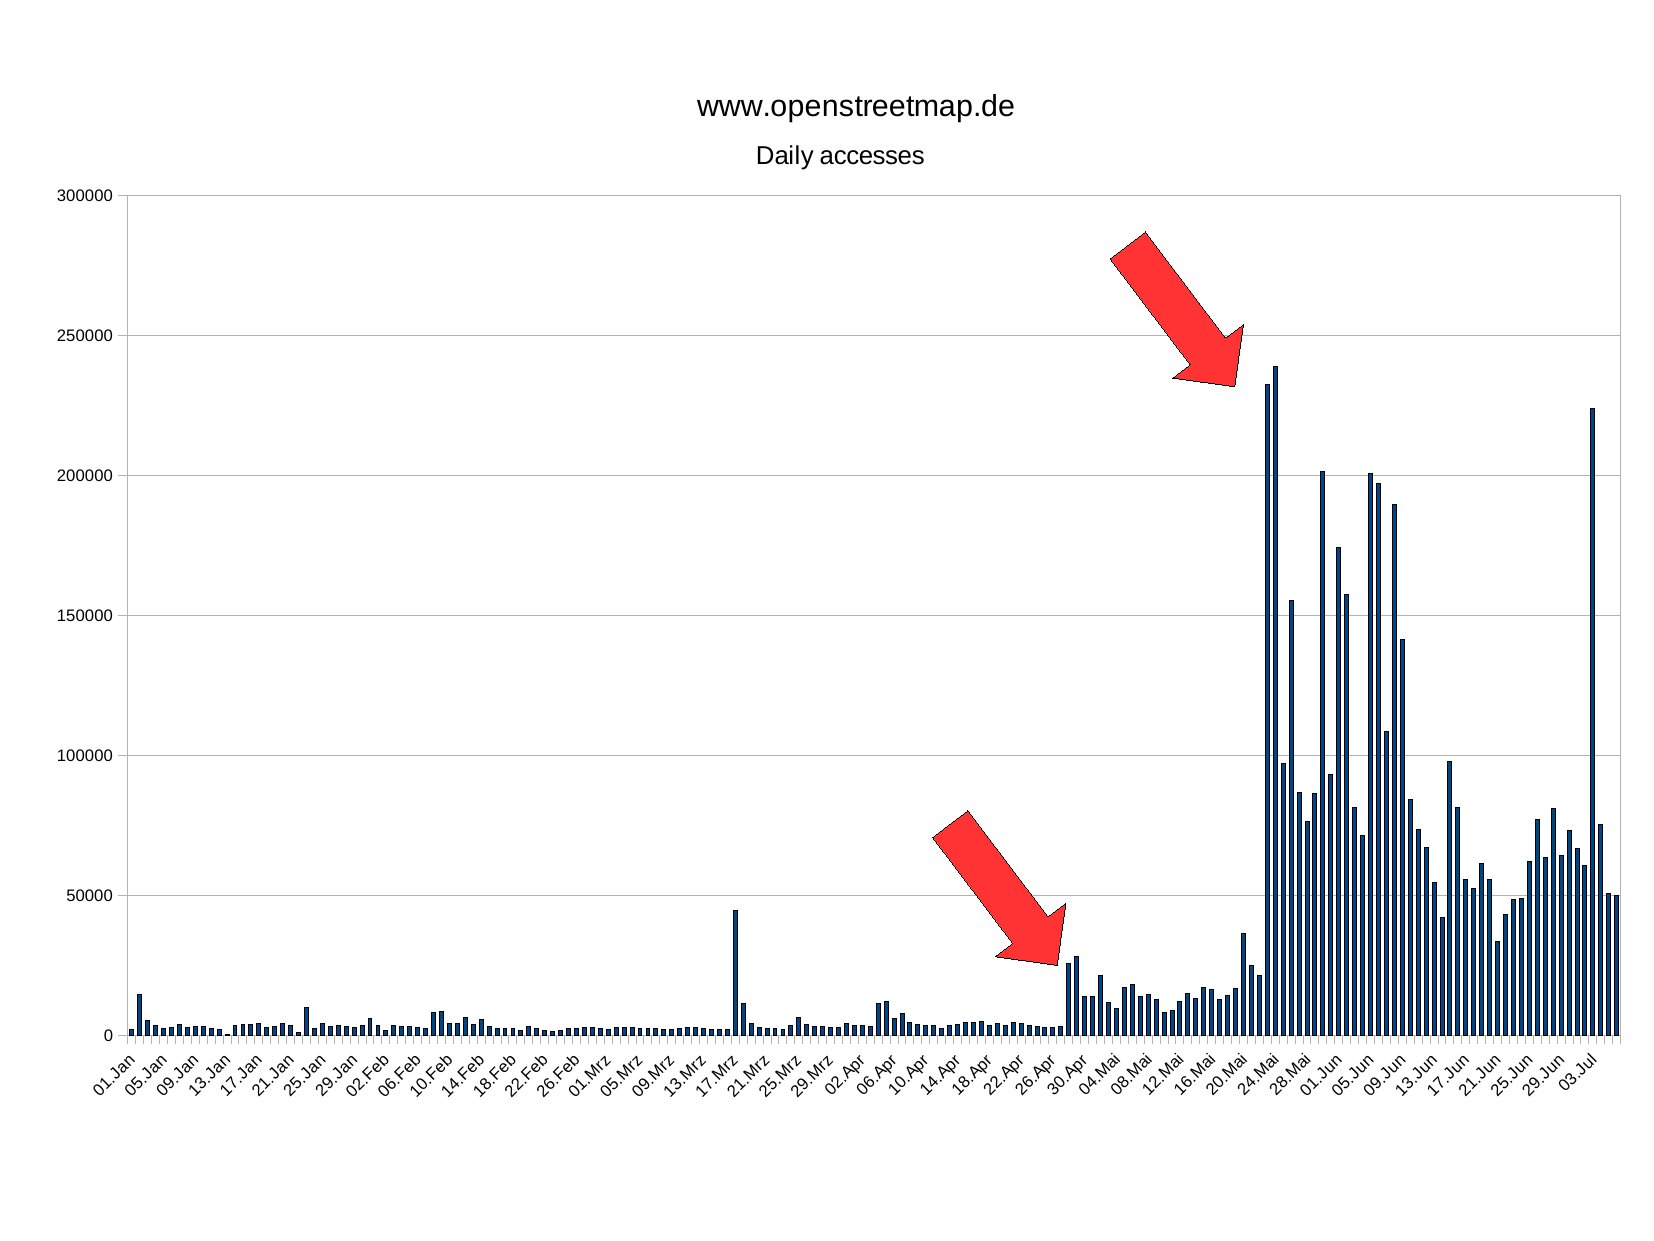

### Chart: www.openstreetmap.de
Daily accesses
| Category | Accesses |
|---|---|
| 01.Jan | 1972.0 |
| 02.Jan | 14482.0 |
| 03.Jan | 5031.0 |
| 04.Jan | 3246.0 |
| 05.Jan | 2350.0 |
| 06.Jan | 2549.0 |
| 07.Jan | 3634.0 |
| 08.Jan | 2619.0 |
| 09.Jan | 3092.0 |
| 10.Jan | 3205.0 |
| 11.Jan | 2412.0 |
| 12.Jan | 2030.0 |
| 13.Jan | 299.0 |
| 14.Jan | 3437.0 |
| 15.Jan | 3834.0 |
| 16.Jan | 3893.0 |
| 17.Jan | 4203.0 |
| 18.Jan | 2662.0 |
| 19.Jan | 2968.0 |
| 20.Jan | 4130.0 |
| 21.Jan | 3434.0 |
| 22.Jan | 743.0 |
| 23.Jan | 9829.0 |
| 24.Jan | 2197.0 |
| 25.Jan | 4059.0 |
| 26.Jan | 3183.0 |
| 27.Jan | 3238.0 |
| 28.Jan | 3099.0 |
| 29.Jan | 2547.0 |
| 30.Jan | 3404.0 |
| 31.Jan | 5733.0 |
| 01.Feb | 3266.0 |
| 02.Feb | 1716.0 |
| 03.Feb | 3324.0 |
| 04.Feb | 3206.0 |
| 05.Feb | 2881.0 |
| 06.Feb | 2639.0 |
| 07.Feb | 2250.0 |
| 08.Feb | 8034.0 |
| 09.Feb | 8487.0 |
| 10.Feb | 4256.0 |
| 11.Feb | 4244.0 |
| 12.Feb | 6126.0 |
| 13.Feb | 3886.0 |
| 14.Feb | 5465.0 |
| 15.Feb | 3125.0 |
| 16.Feb | 2148.0 |
| 17.Feb | 2276.0 |
| 18.Feb | 2199.0 |
| 19.Feb | 1763.0 |
| 20.Feb | 2854.0 |
| 21.Feb | 2334.0 |
| 22.Feb | 1756.0 |
| 23.Feb | 1286.0 |
| 24.Feb | 1743.0 |
| 25.Feb | 2261.0 |
| 26.Feb | 2382.0 |
| 27.Feb | 2749.0 |
| 28.Feb | 2649.0 |
| 29.Feb | 2207.0 |
| 01.Mrz | 2102.0 |
| 02.Mrz | 2680.0 |
| 03.Mrz | 2781.0 |
| 04.Mrz | 2679.0 |
| 05.Mrz | 2175.0 |
| 06.Mrz | 2255.0 |
| 07.Mrz | 2396.0 |
| 08.Mrz | 2087.0 |
| 09.Mrz | 1931.0 |
| 10.Mrz | 2278.0 |
| 11.Mrz | 2548.0 |
| 12.Mrz | 2512.0 |
| 13.Mrz | 2208.0 |
| 14.Mrz | 1973.0 |
| 15.Mrz | 1966.0 |
| 16.Mrz | 2032.0 |
| 17.Mrz | 44486.0 |
| 18.Mrz | 11180.0 |
| 19.Mrz | 3961.0 |
| 20.Mrz | 2814.0 |
| 21.Mrz | 2412.0 |
| 22.Mrz | 2314.0 |
| 23.Mrz | 1824.0 |
| 24.Mrz | 3543.0 |
| 25.Mrz | 6238.0 |
| 26.Mrz | 3635.0 |
| 27.Mrz | 2921.0 |
| 28.Mrz | 3066.0 |
| 29.Mrz | 2493.0 |
| 30.Mrz | 2632.0 |
| 31.Mrz | 3979.0 |
| 01.Apr | 3460.0 |
| 02.Apr | 3559.0 |
| 03.Apr | 2856.0 |
| 04.Apr | 11336.0 |
| 05.Apr | 11818.0 |
| 06.Apr | 5726.0 |
| 07.Apr | 7770.0 |
| 08.Apr | 4360.0 |
| 09.Apr | 3919.0 |
| 10.Apr | 3499.0 |
| 11.Apr | 3447.0 |
| 12.Apr | 2473.0 |
| 13.Apr | 3214.0 |
| 14.Apr | 3733.0 |
| 15.Apr | 4288.0 |
| 16.Apr | 4618.0 |
| 17.Apr | 4968.0 |
| 18.Apr | 3402.0 |
| 19.Apr | 4122.0 |
| 20.Apr | 3472.0 |
| 21.Apr | 4323.0 |
| 22.Apr | 4066.0 |
| 23.Apr | 3300.0 |
| 24.Apr | 3192.0 |
| 25.Apr | 2496.0 |
| 26.Apr | 2800.0 |
| 27.Apr | 3176.0 |
| 28.Apr | 25660.0 |
| 29.Apr | 28080.0 |
| 30.Apr | 13734.0 |
| 01.Mai | 13599.0 |
| 02.Mai | 21146.0 |
| 03.Mai | 11566.0 |
| 04.Mai | 9322.0 |
| 05.Mai | 17051.0 |
| 06.Mai | 18044.0 |
| 07.Mai | 13892.0 |
| 08.Mai | 14606.0 |
| 09.Mai | 12558.0 |
| 10.Mai | 7946.0 |
| 11.Mai | 8905.0 |
| 12.Mai | 11882.0 |
| 13.Mai | 14701.0 |
| 14.Mai | 13130.0 |
| 15.Mai | 16830.0 |
| 16.Mai | 16372.0 |
| 17.Mai | 12523.0 |
| 18.Mai | 14017.0 |
| 19.Mai | 16575.0 |
| 20.Mai | 36367.0 |
| 21.Mai | 24926.0 |
| 22.Mai | 21198.0 |
| 23.Mai | 232424.0 |
| 24.Mai | 238837.0 |
| 25.Mai | 96880.0 |
| 26.Mai | 155395.0 |
| 27.Mai | 86531.0 |
| 28.Mai | 76429.0 |
| 29.Mai | 86108.0 |
| 30.Mai | 201303.0 |
| 31.Mai | 92956.0 |
| 01.Jun | 174344.0 |
| 02.Jun | 157313.0 |
| 03.Jun | 81261.0 |
| 04.Jun | 71238.0 |
| 05.Jun | 200715.0 |
| 06.Jun | 196912.0 |
| 07.Jun | 108575.0 |
| 08.Jun | 189604.0 |
| 09.Jun | 141416.0 |
| 10.Jun | 84161.0 |
| 11.Jun | 73558.0 |
| 12.Jun | 66820.0 |
| 13.Jun | 54611.0 |
| 14.Jun | 41983.0 |
| 15.Jun | 97716.0 |
| 16.Jun | 81189.0 |
| 17.Jun | 55686.0 |
| 18.Jun | 52389.0 |
| 19.Jun | 61372.0 |
| 20.Jun | 55421.0 |
| 21.Jun | 33418.0 |
| 22.Jun | 43019.0 |
| 23.Jun | 48403.0 |
| 24.Jun | 48637.0 |
| 25.Jun | 61844.0 |
| 26.Jun | 77037.0 |
| 27.Jun | 63315.0 |
| 28.Jun | 80993.0 |
| 29.Jun | 64117.0 |
| 30.Jun | 72986.0 |
| 01.Jul | 66580.0 |
| 02.Jul | 60425.0 |
| 03.Jul | 223891.0 |
| 04.Jul | 75263.0 |
| 05.Jul | 50489.0 |
| 06.Jul | 49665.0 |